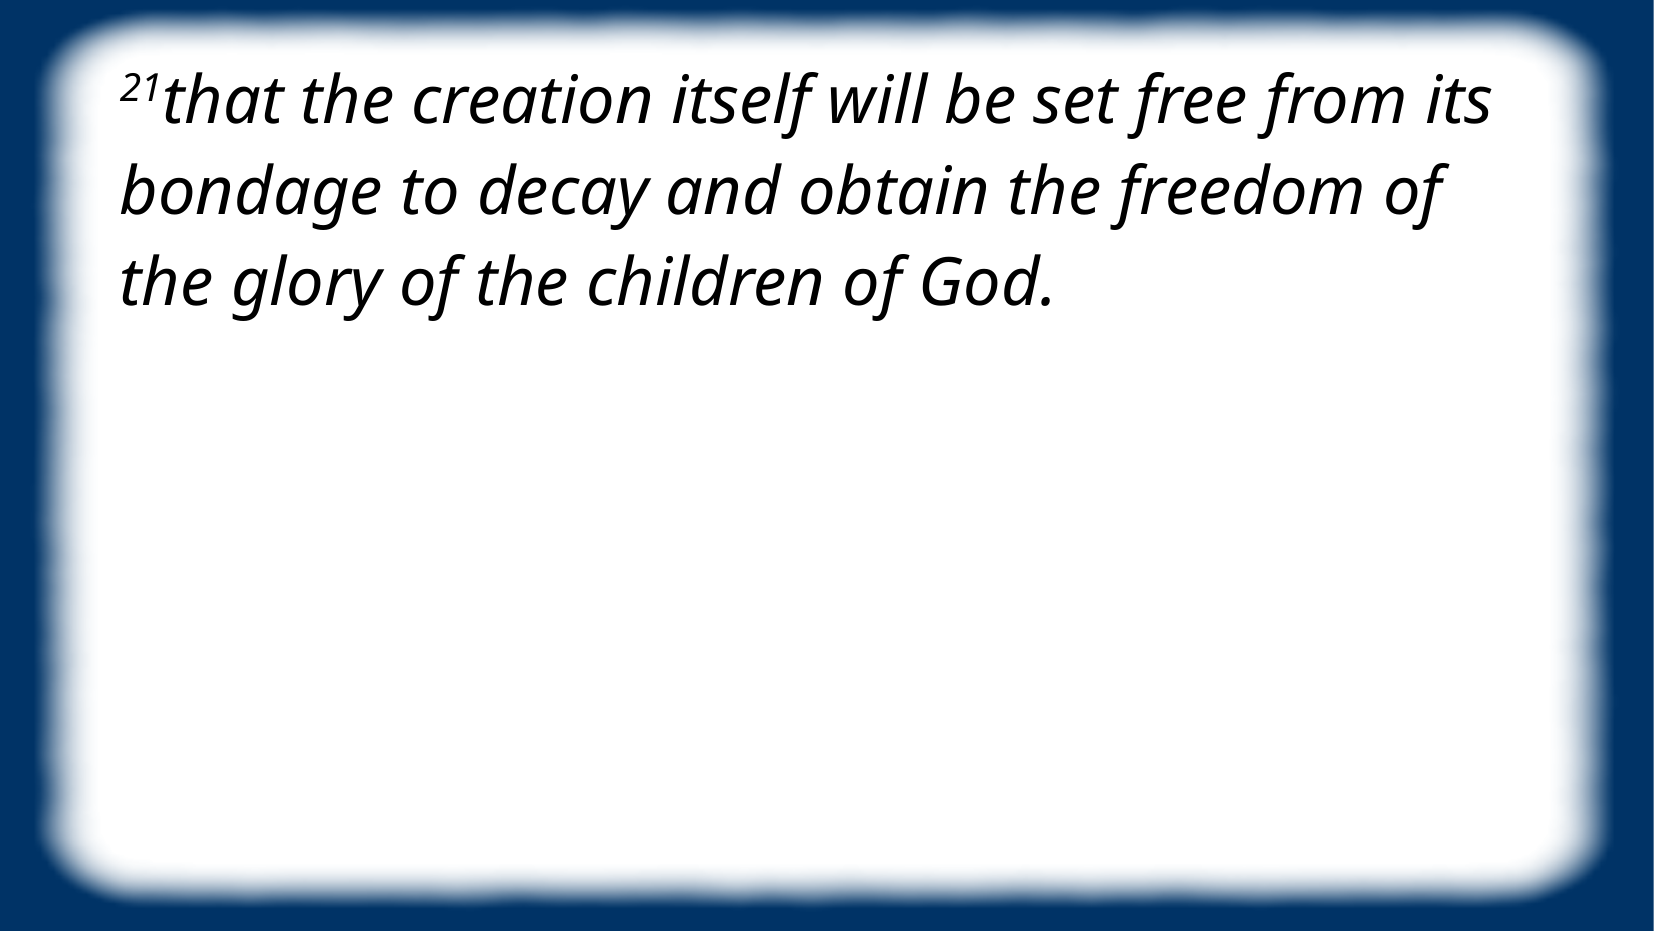

21that the creation itself will be set free from its bondage to decay and obtain the freedom of the glory of the children of God.